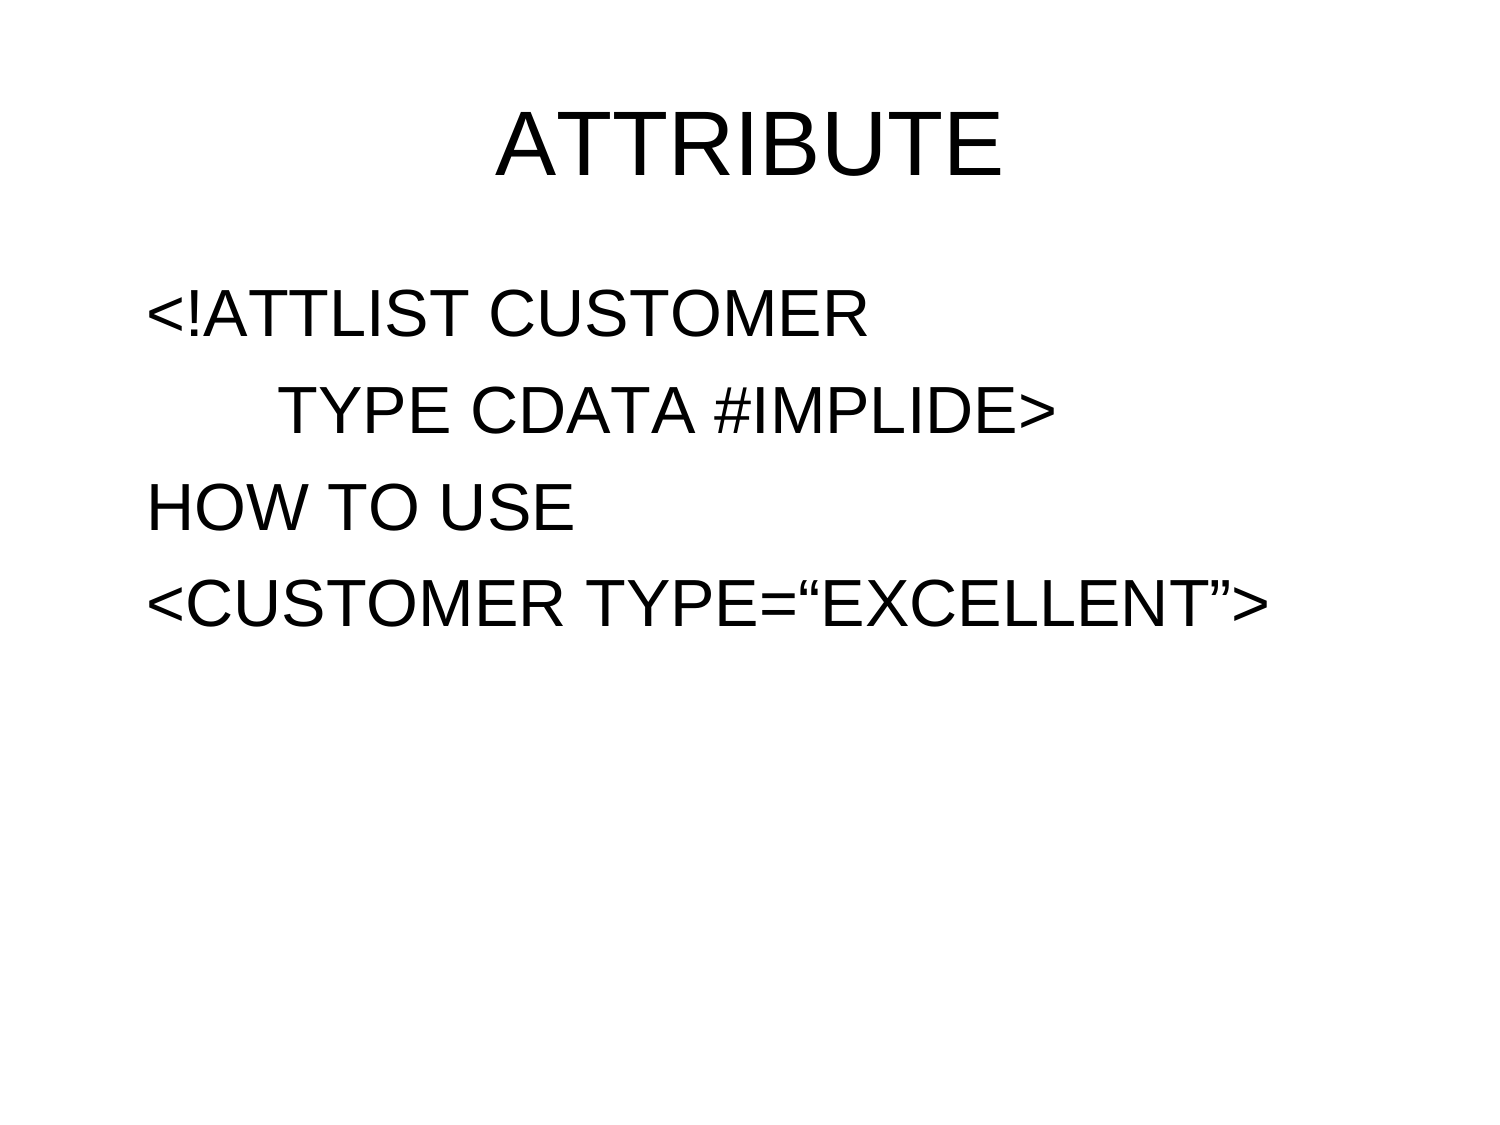

# ATTRIBUTE
<!ATTLIST CUSTOMER
	TYPE CDATA #IMPLIDE>
HOW TO USE
<CUSTOMER TYPE=“EXCELLENT”>